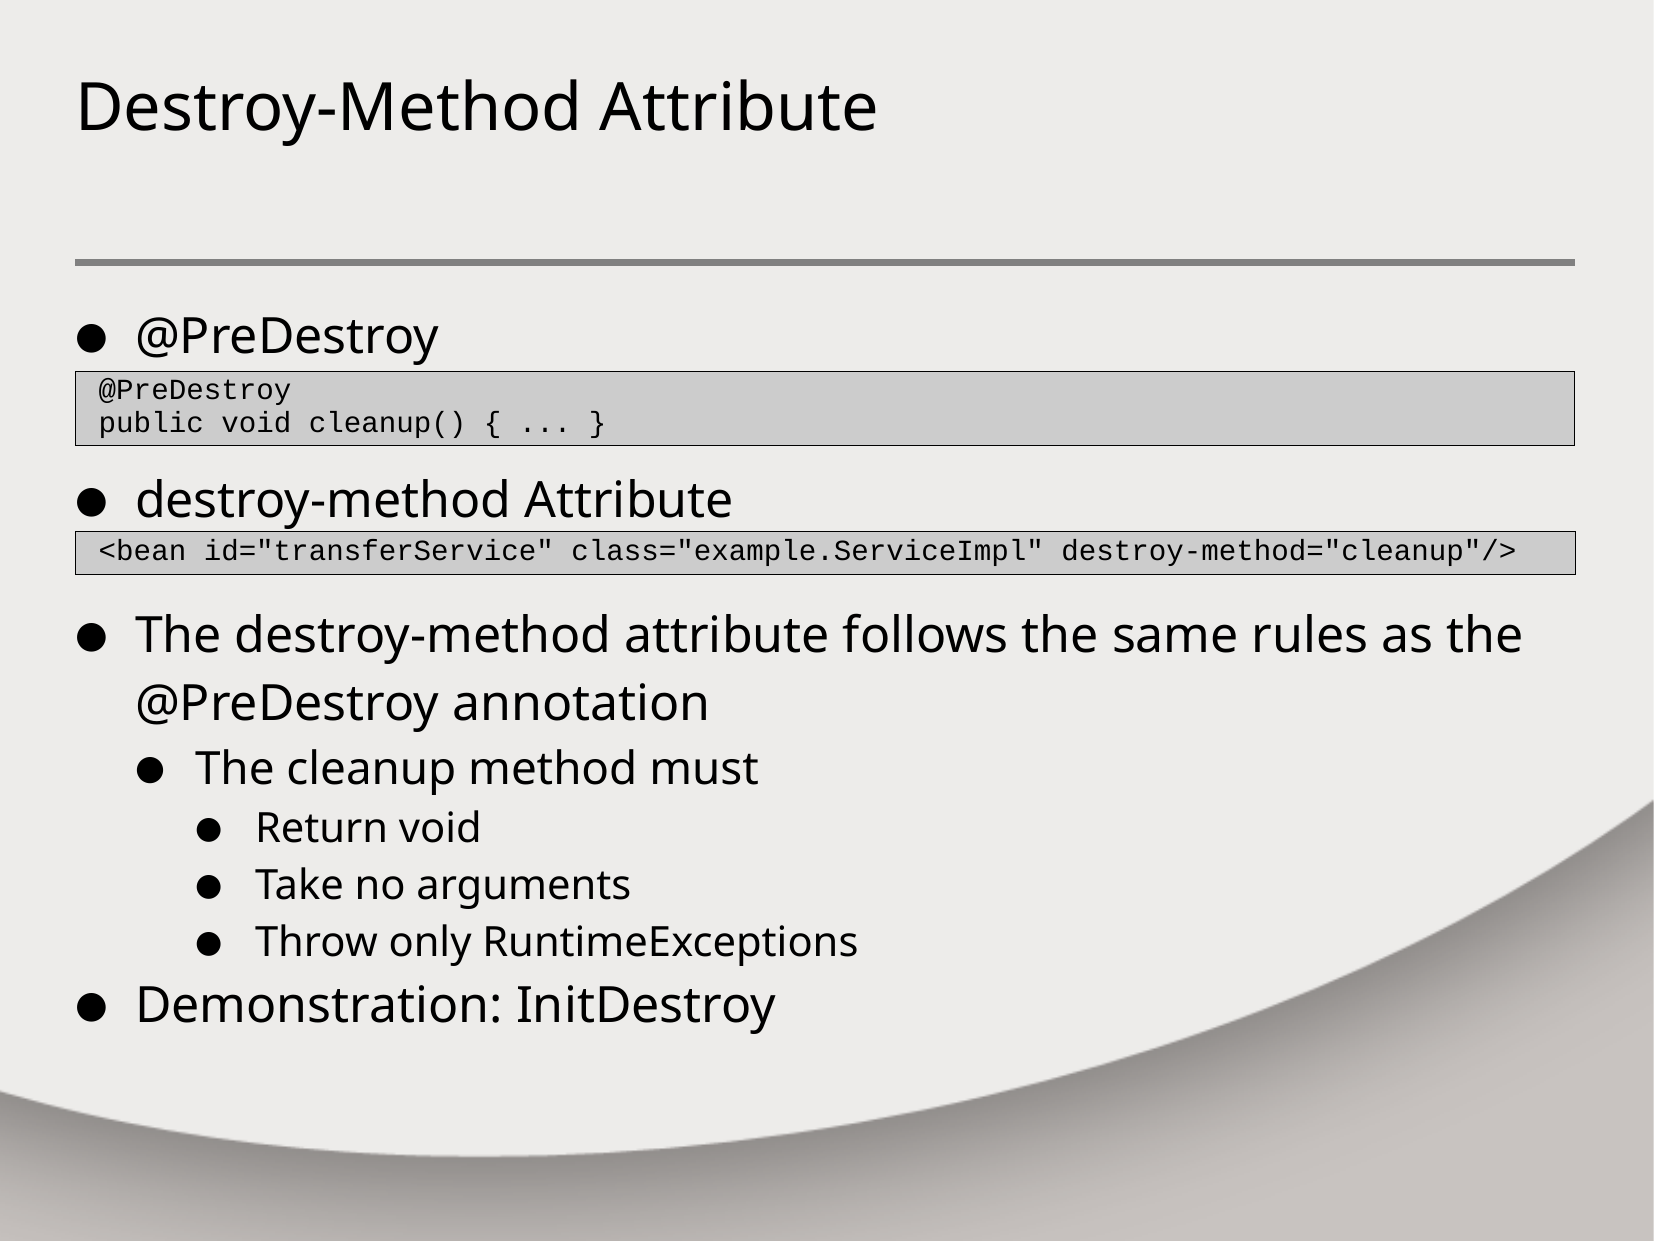

# Destroy-Method Attribute
@PreDestroy
destroy-method Attribute
The destroy-method attribute follows the same rules as the @PreDestroy annotation
The cleanup method must
Return void
Take no arguments
Throw only RuntimeExceptions
Demonstration: InitDestroy
@PreDestroy
public void cleanup() { ... }
<bean id="transferService" class="example.ServiceImpl" destroy-method="cleanup"/>